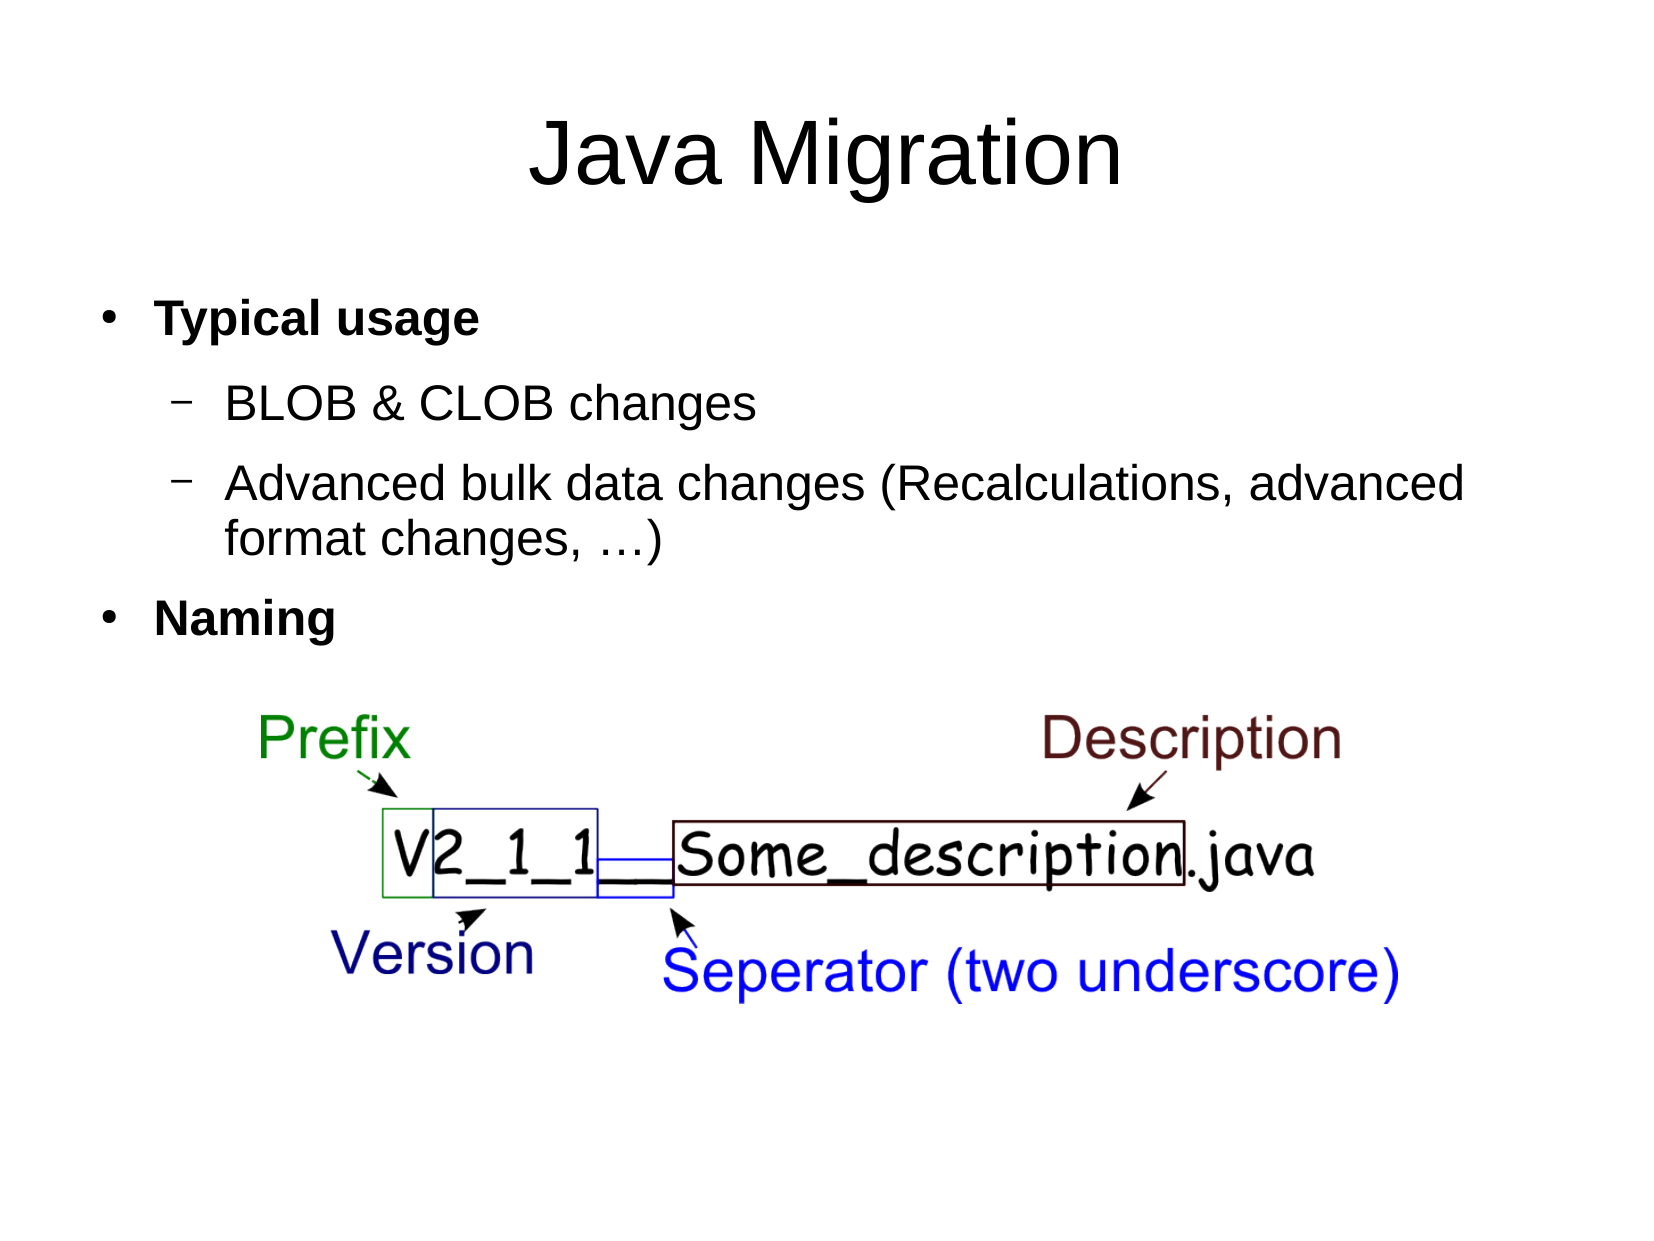

# Java Migration
Typical usage
BLOB & CLOB changes
Advanced bulk data changes (Recalculations, advanced format changes, …)
Naming